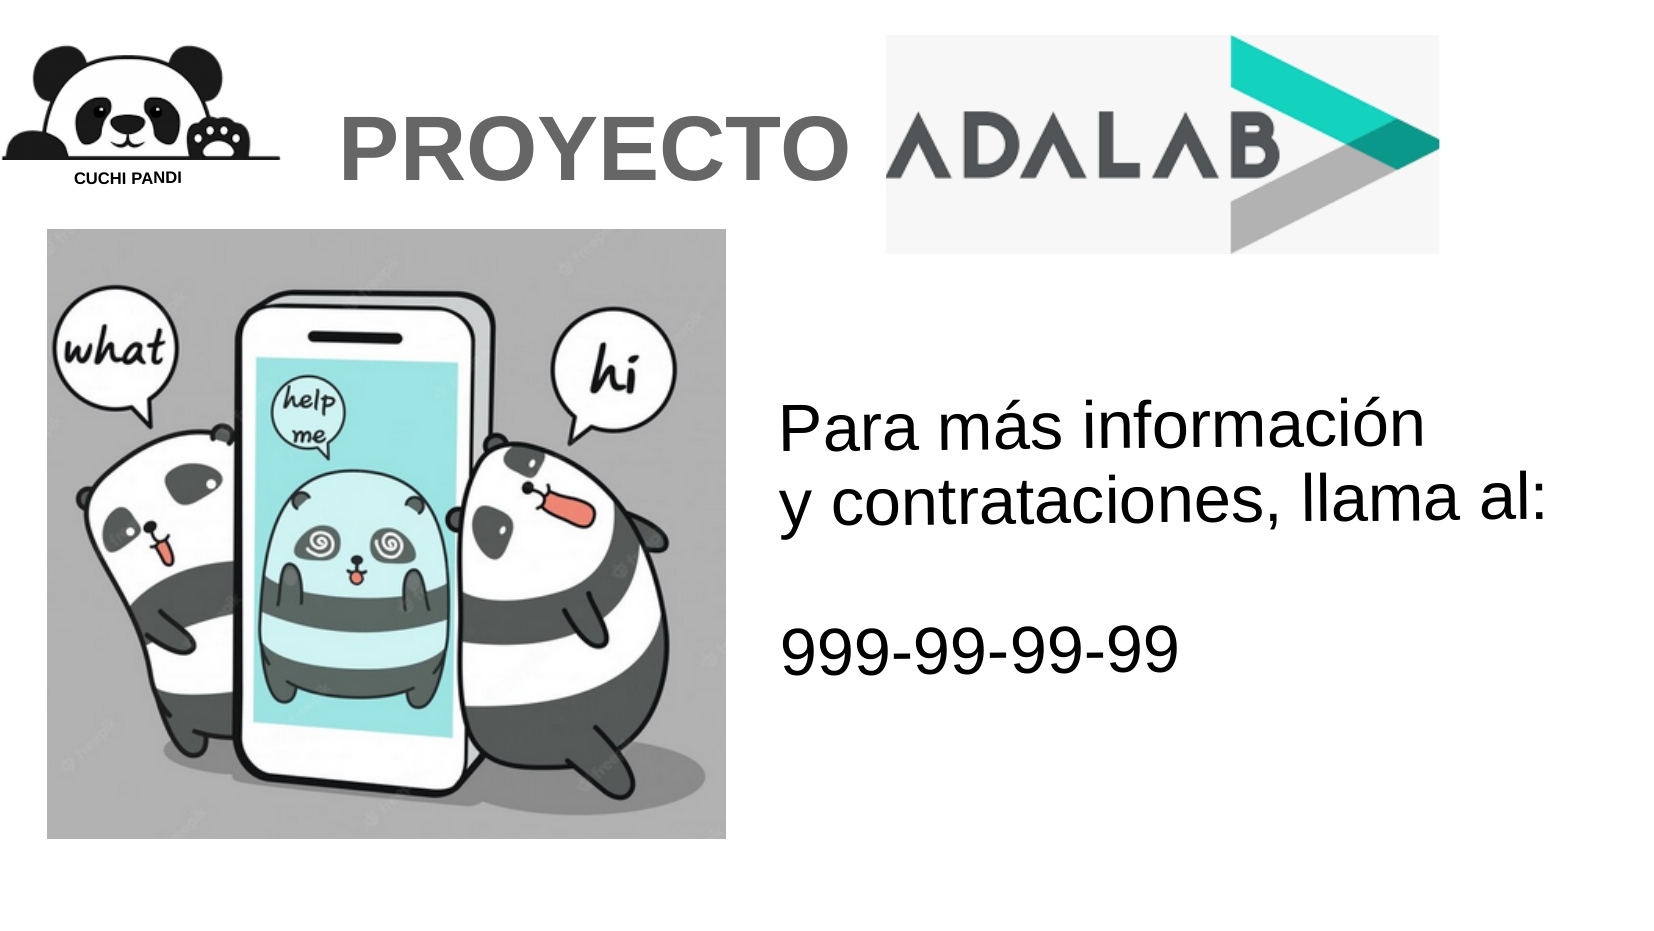

# PROYECTO
CUCHI PANDI
Para más información
y contrataciones, llama al:
999-99-99-99